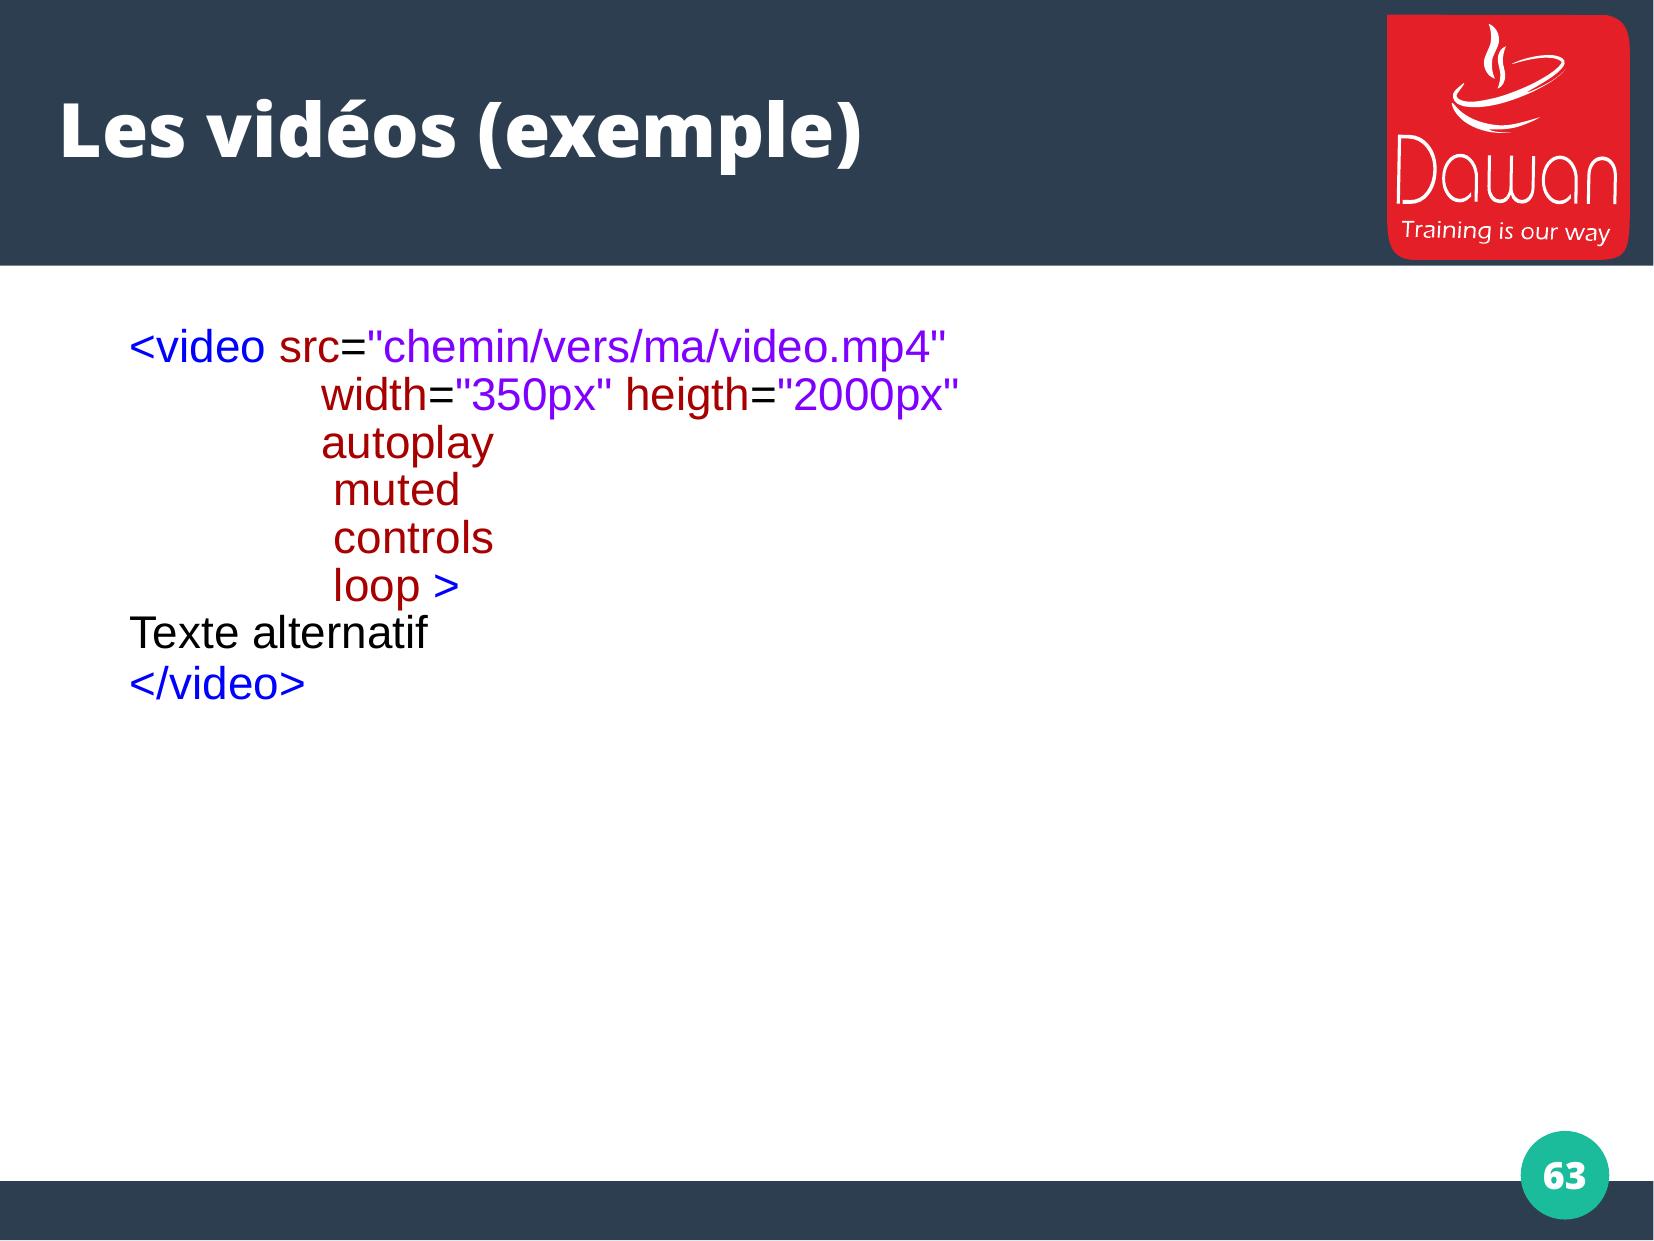

# Les vidéos (exemple)
<video src="chemin/vers/ma/video.mp4"
 width="350px" heigth="2000px"
 autoplay
 muted
 controls
 loop >
Texte alternatif
</video>
63